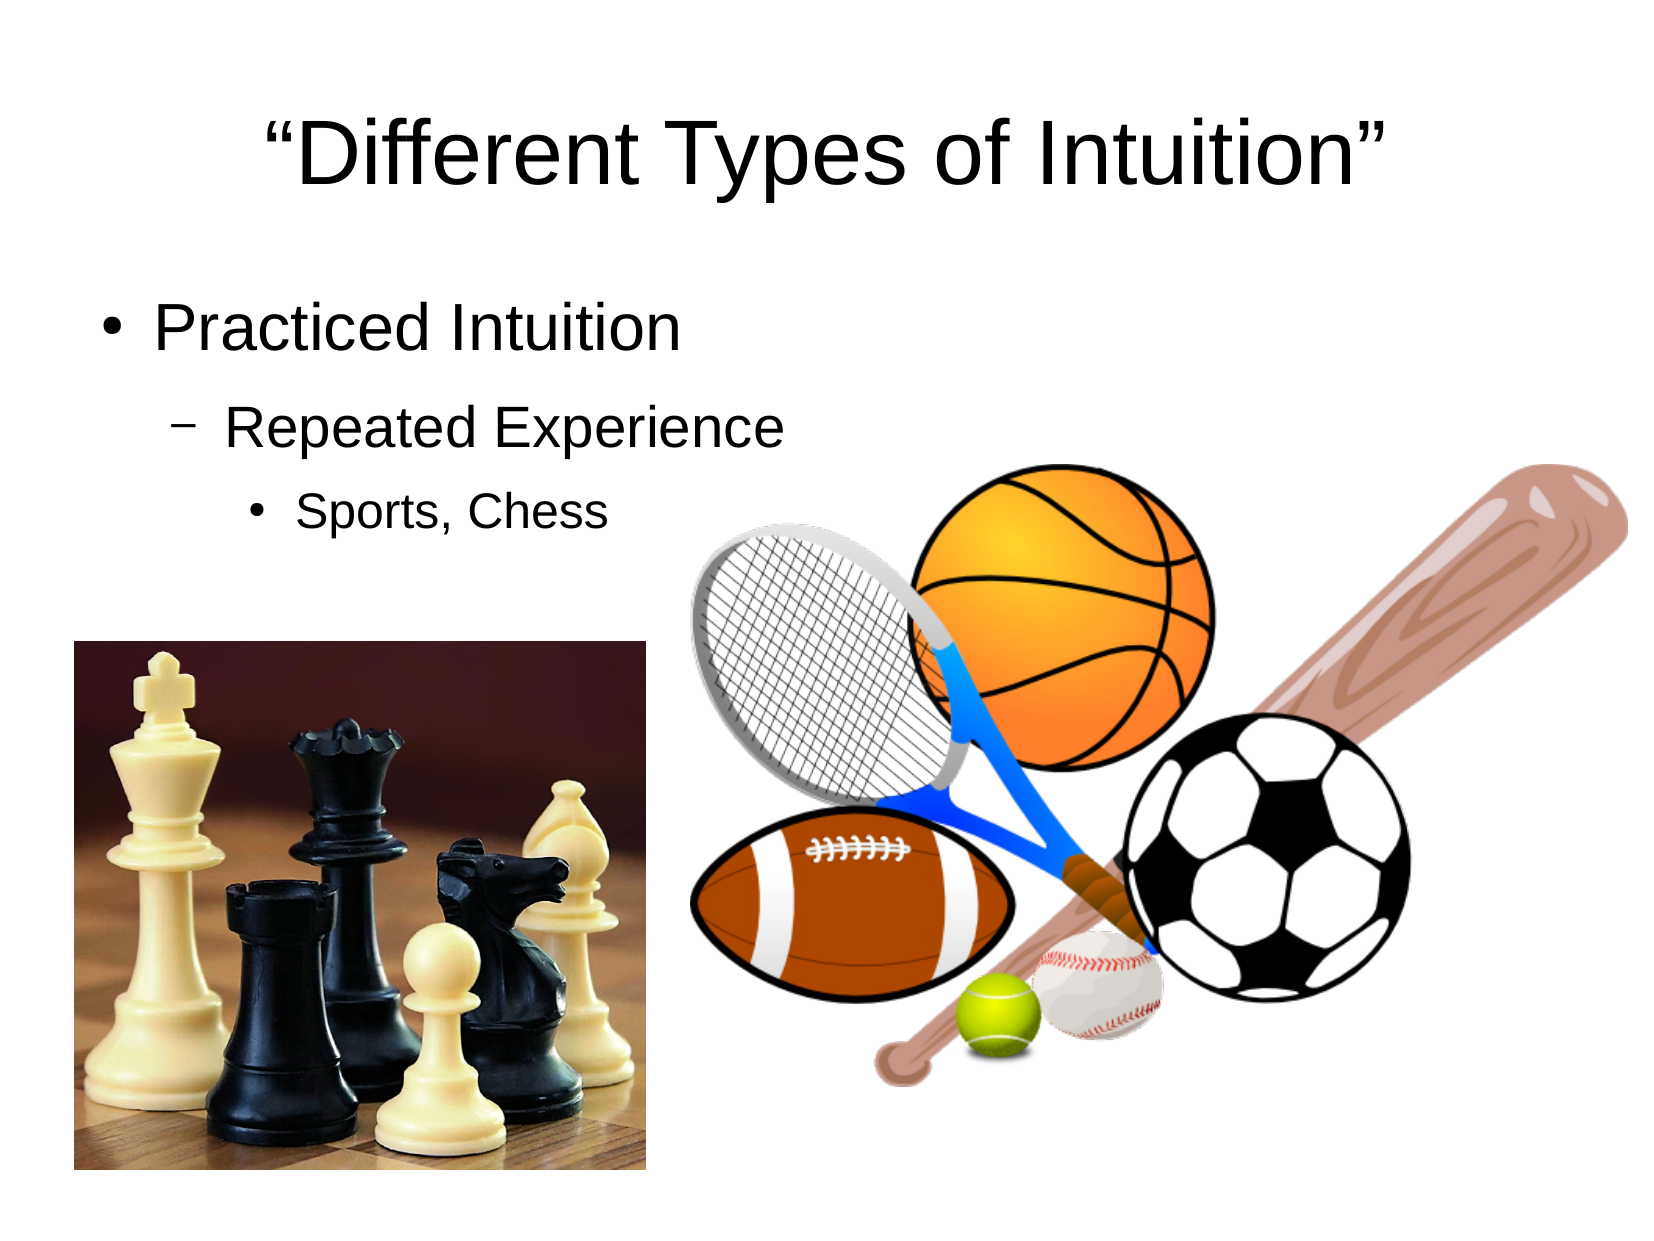

# “Different Types of Intuition”
Practiced Intuition
Repeated Experience
Sports, Chess